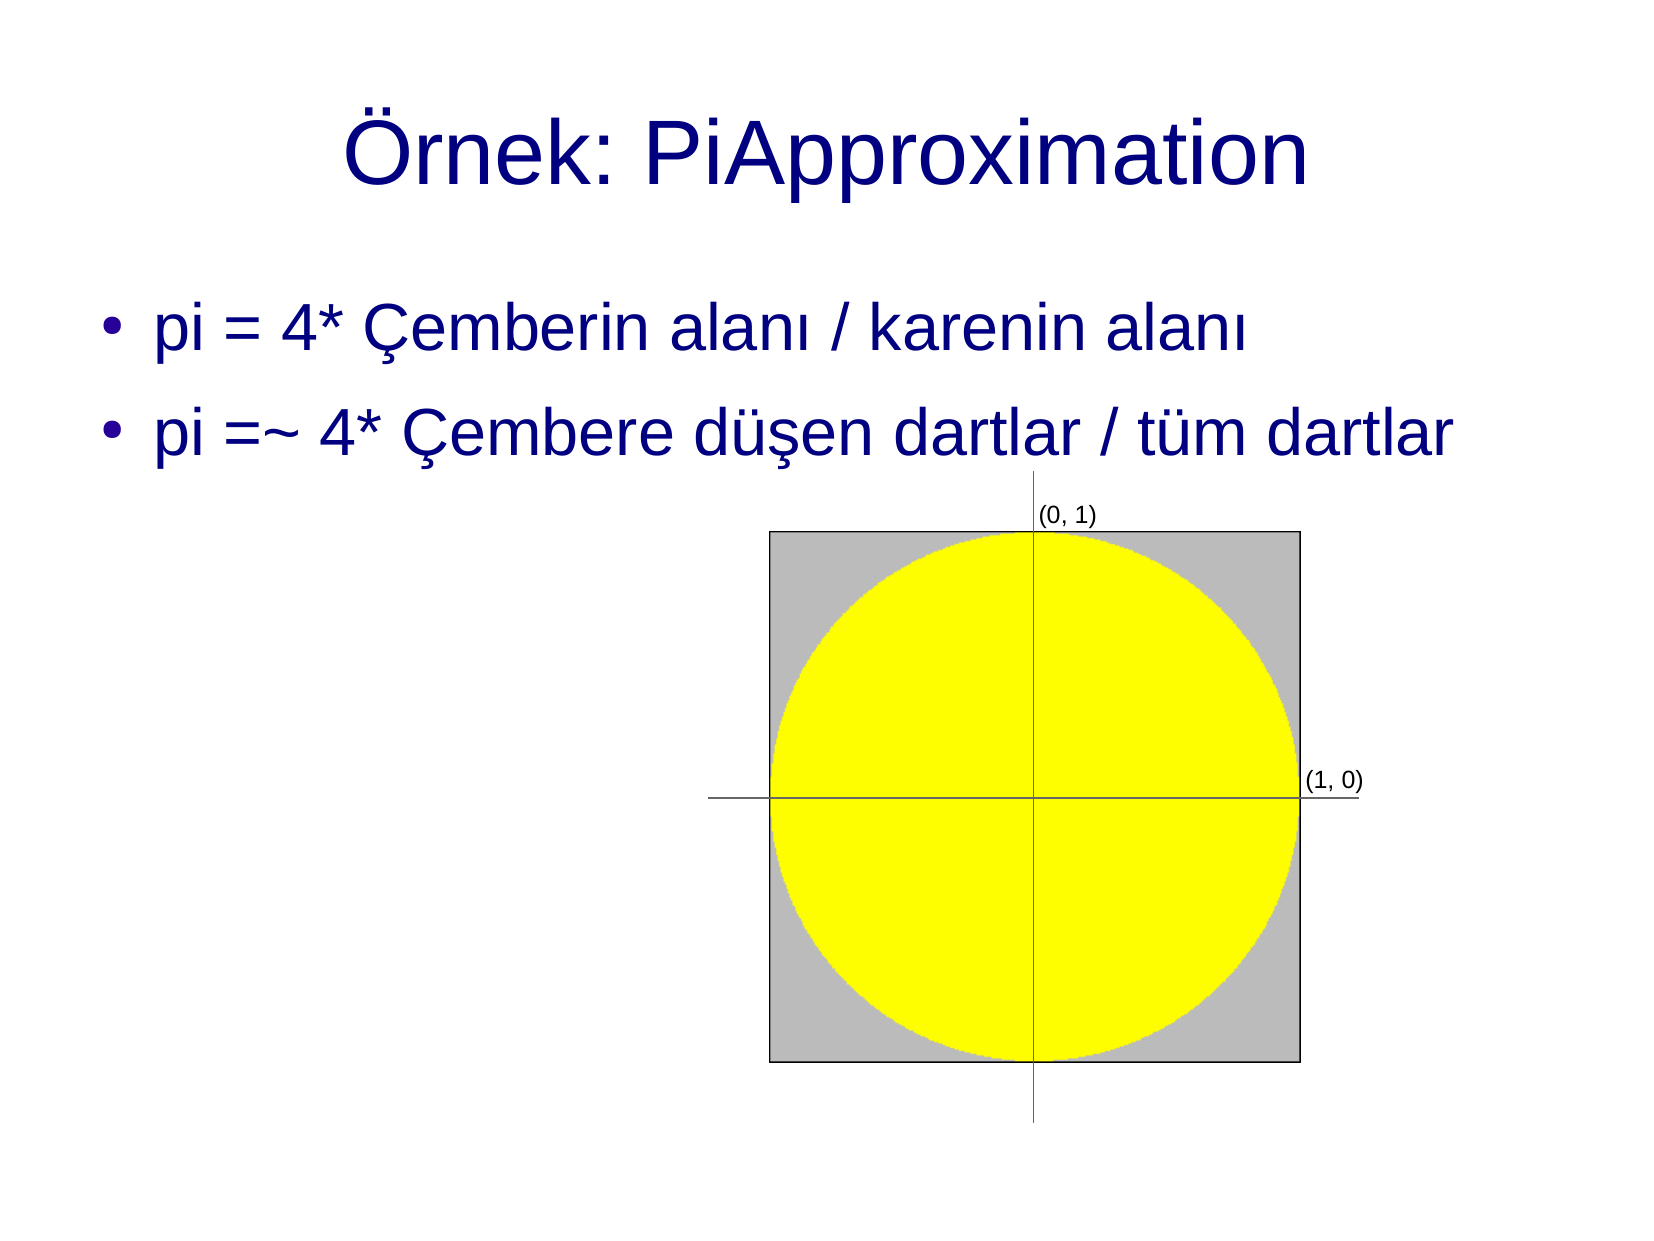

# Örnek: PiApproximation
pi = 4* Çemberin alanı / karenin alanı
pi =~ 4* Çembere düşen dartlar / tüm dartlar
(0, 1)
(1, 0)